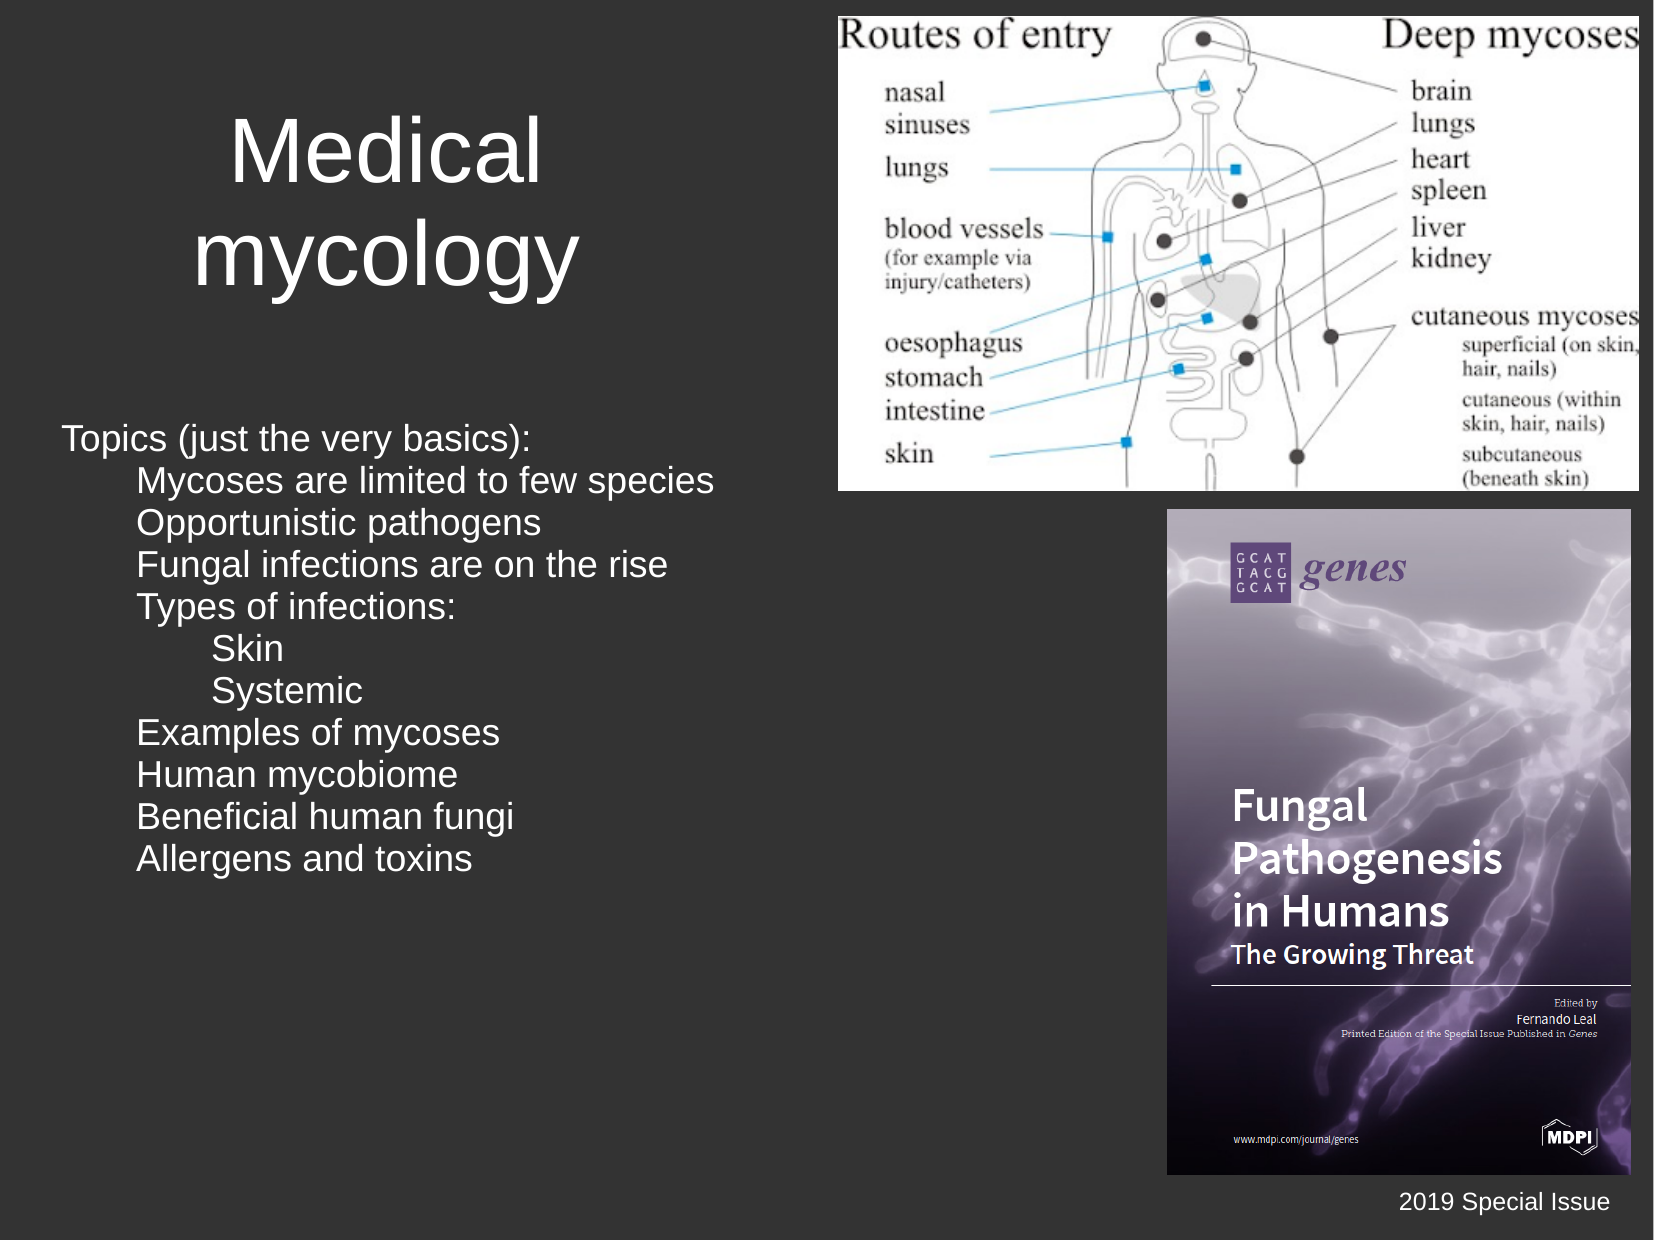

# Medical mycology
Topics (just the very basics):
	Mycoses are limited to few species
	Opportunistic pathogens
	Fungal infections are on the rise
	Types of infections:
		Skin
		Systemic
	Examples of mycoses
	Human mycobiome
	Beneficial human fungi
	Allergens and toxins
2019 Special Issue